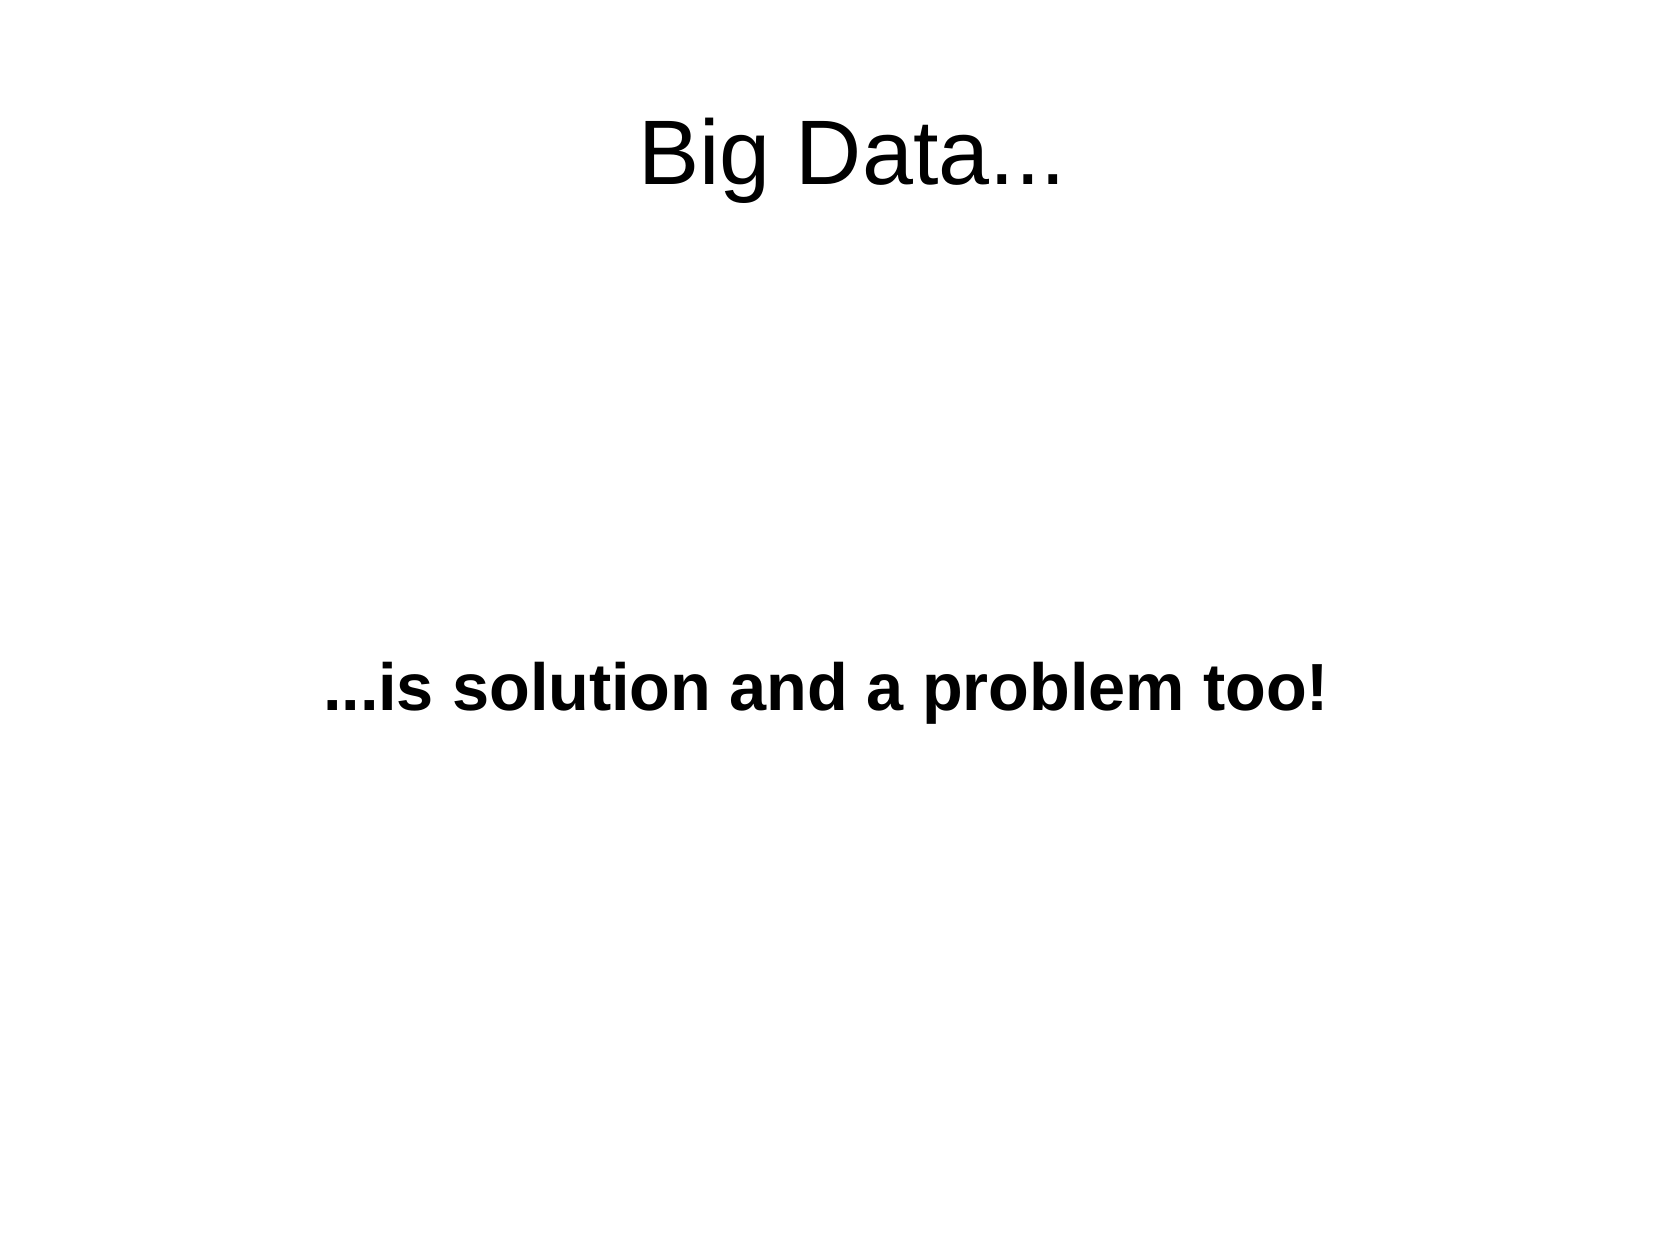

# Big Data...
...is solution and a problem too!